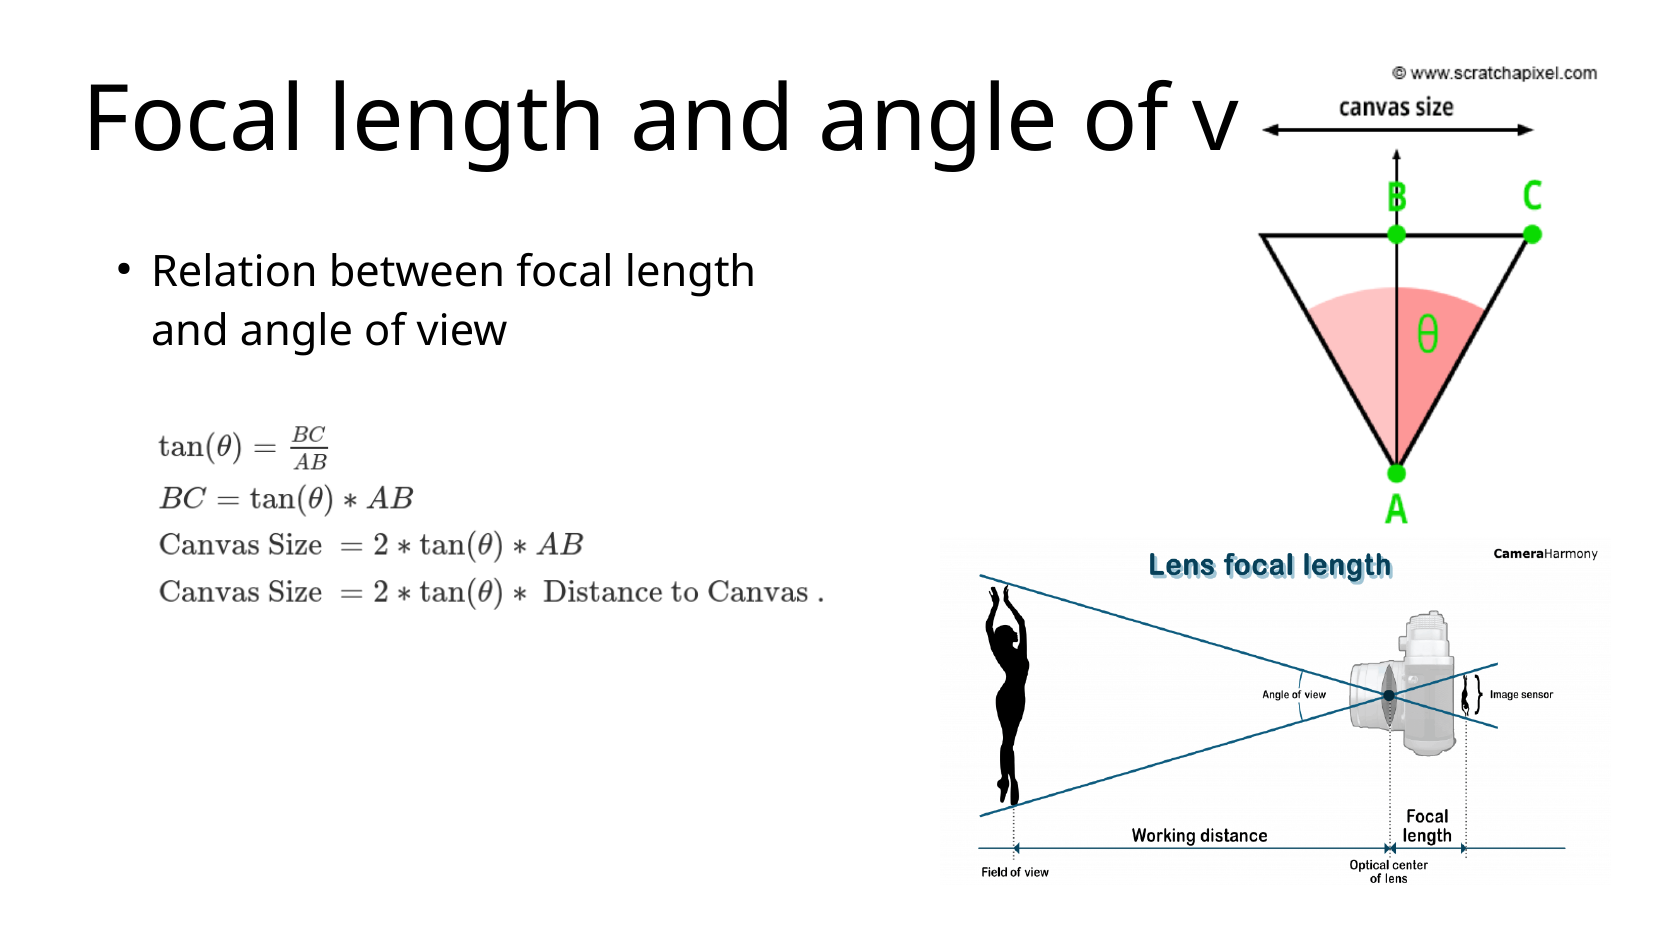

# Focal length and angle of view
Relation between focal length and angle of view